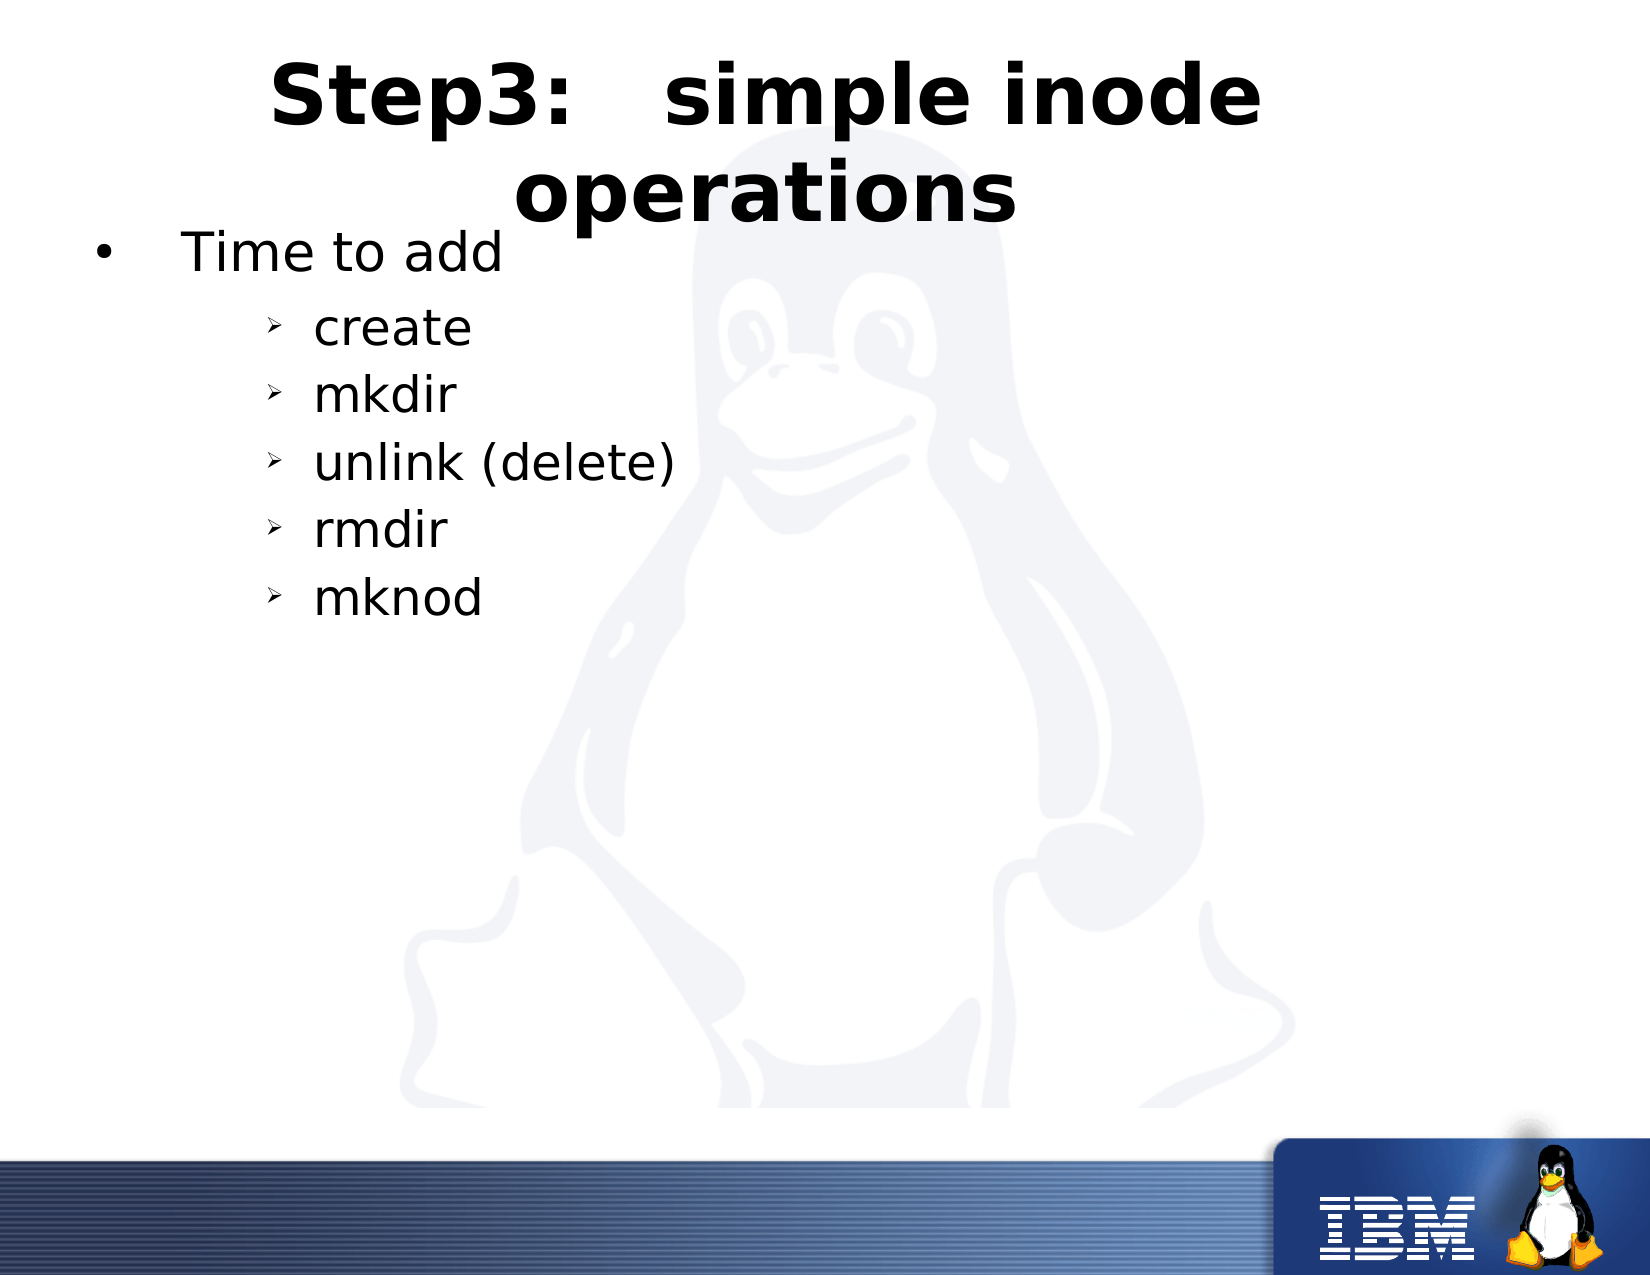

# Step3: simple inode operations
 Time to add
create
mkdir
unlink (delete)
rmdir
mknod